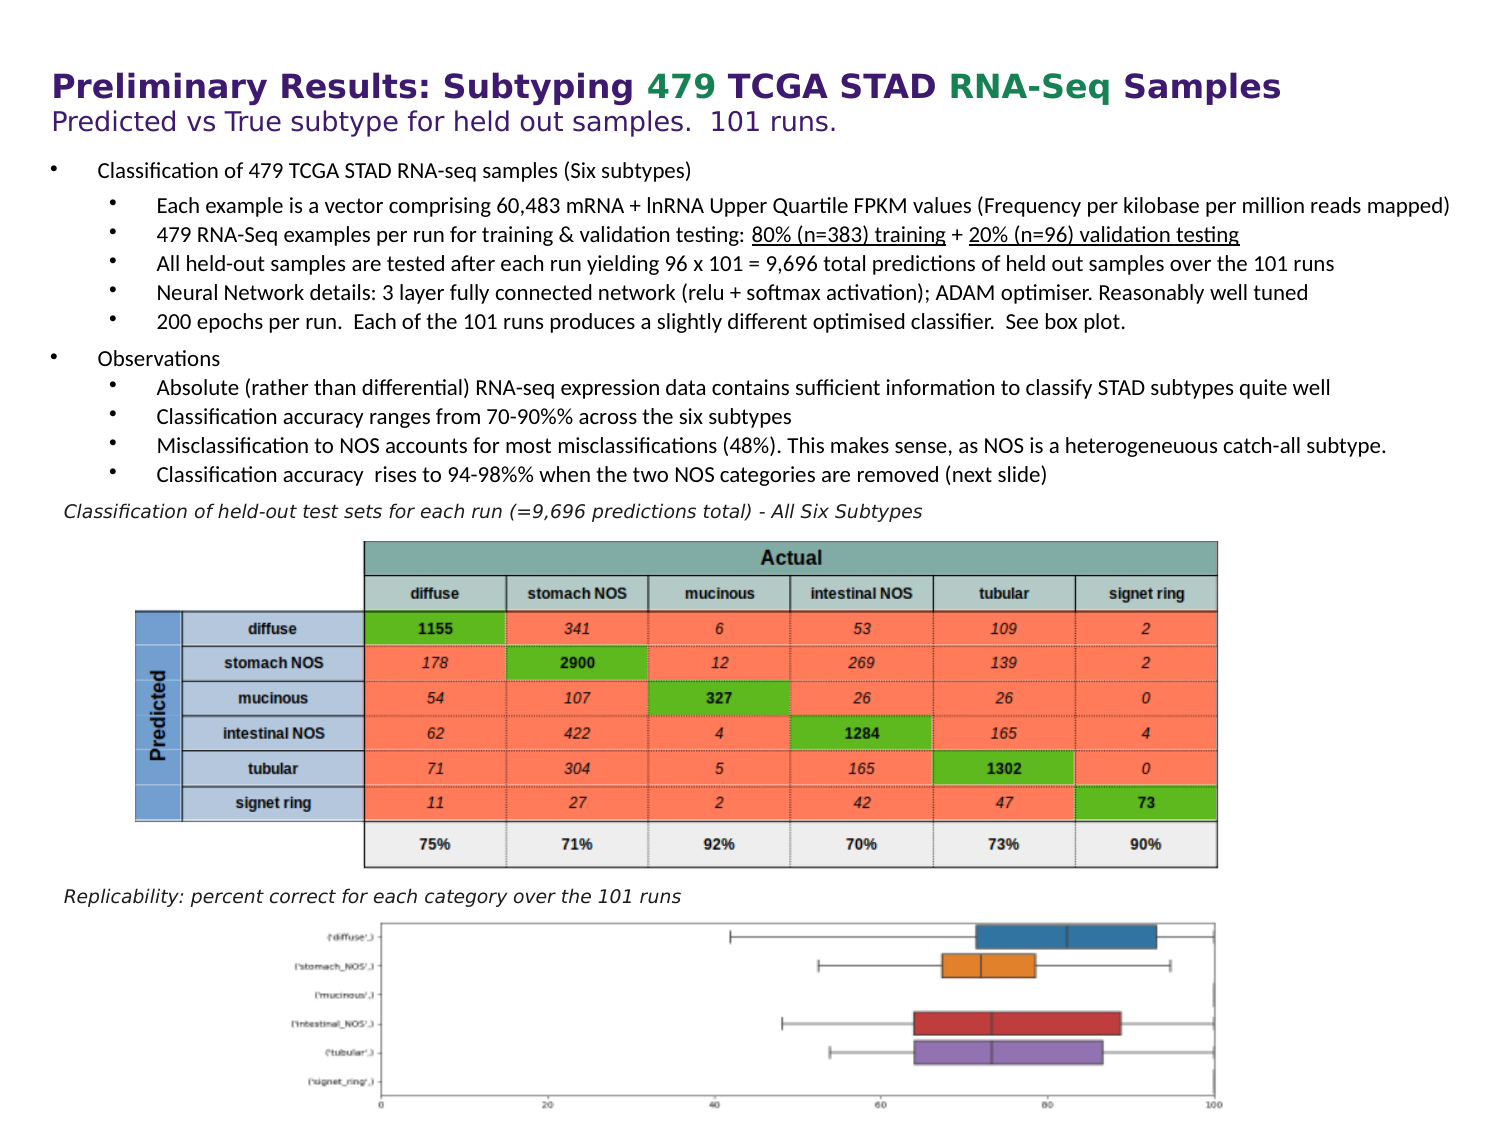

Preliminary Results: Subtyping 479 TCGA STAD RNA-Seq Samples
Predicted vs True subtype for held out samples. 101 runs.
# Classification of 479 TCGA STAD RNA-seq samples (Six subtypes)
Each example is a vector comprising 60,483 mRNA + lnRNA Upper Quartile FPKM values (Frequency per kilobase per million reads mapped)
479 RNA-Seq examples per run for training & validation testing: 80% (n=383) training + 20% (n=96) validation testing
All held-out samples are tested after each run yielding 96 x 101 = 9,696 total predictions of held out samples over the 101 runs
Neural Network details: 3 layer fully connected network (relu + softmax activation); ADAM optimiser. Reasonably well tuned
200 epochs per run. Each of the 101 runs produces a slightly different optimised classifier. See box plot.
Observations
Absolute (rather than differential) RNA-seq expression data contains sufficient information to classify STAD subtypes quite well
Classification accuracy ranges from 70-90%% across the six subtypes
Misclassification to NOS accounts for most misclassifications (48%). This makes sense, as NOS is a heterogeneuous catch-all subtype.
Classification accuracy rises to 94-98%% when the two NOS categories are removed (next slide)
 Classification of held-out test sets for each run (=9,696 predictions total) - All Six Subtypes
Replicability: percent correct for each category over the 101 runs